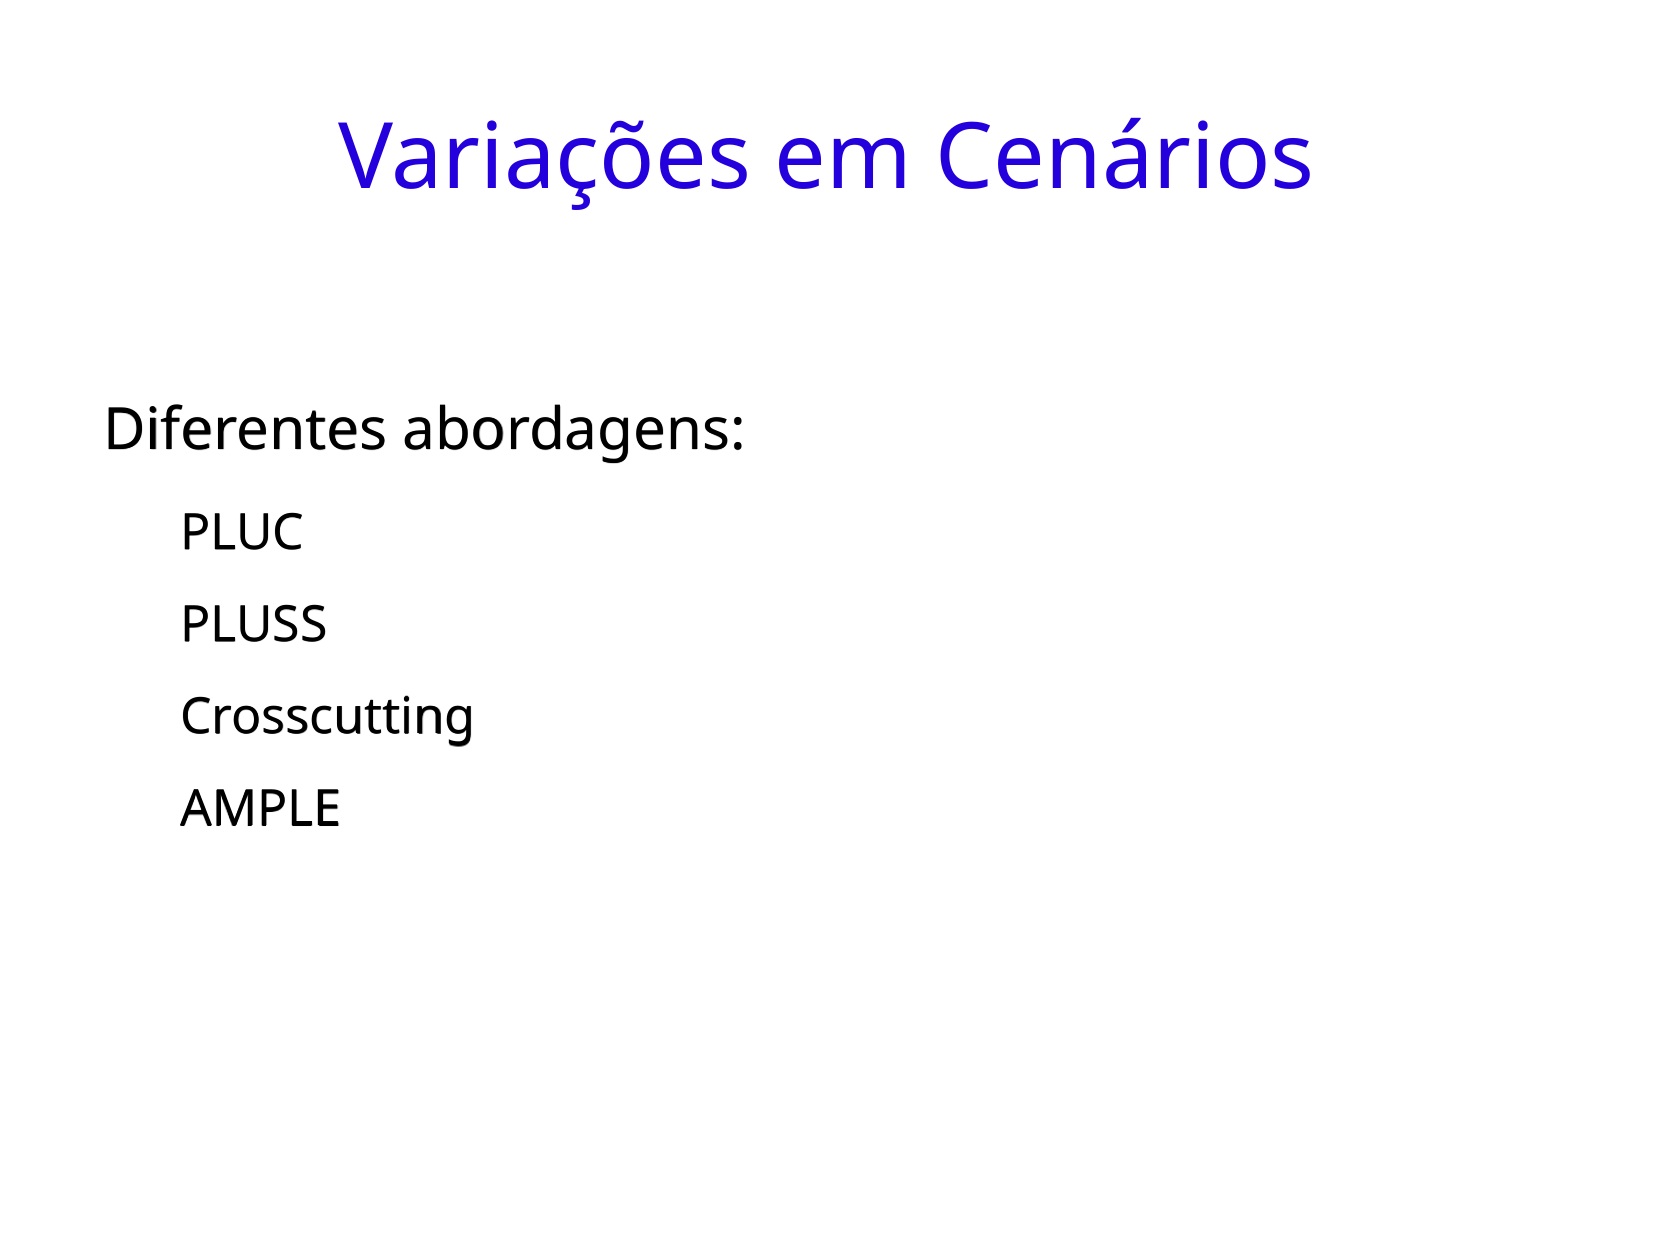

# Variações em Cenários
Diferentes abordagens:
PLUC
PLUSS
Crosscutting
AMPLE